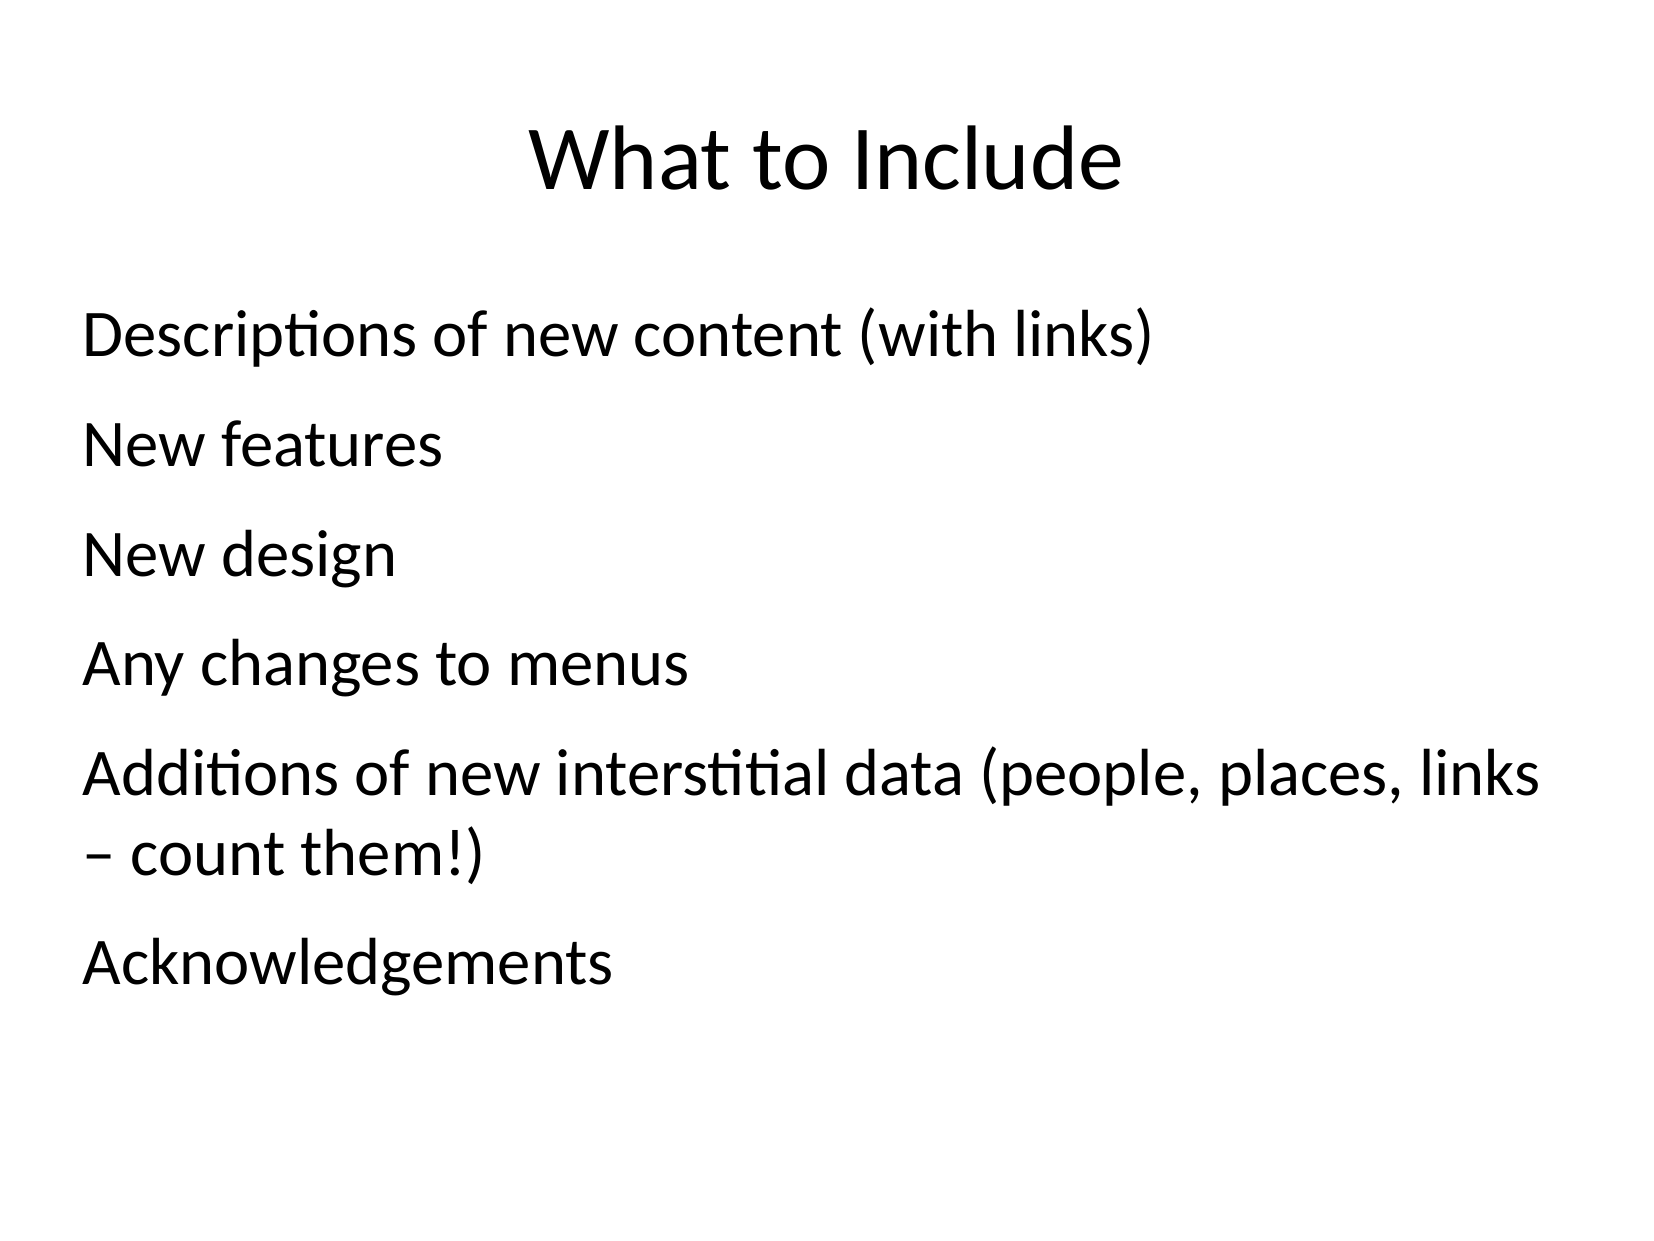

# What to Include
Descriptions of new content (with links)
New features
New design
Any changes to menus
Additions of new interstitial data (people, places, links – count them!)
Acknowledgements